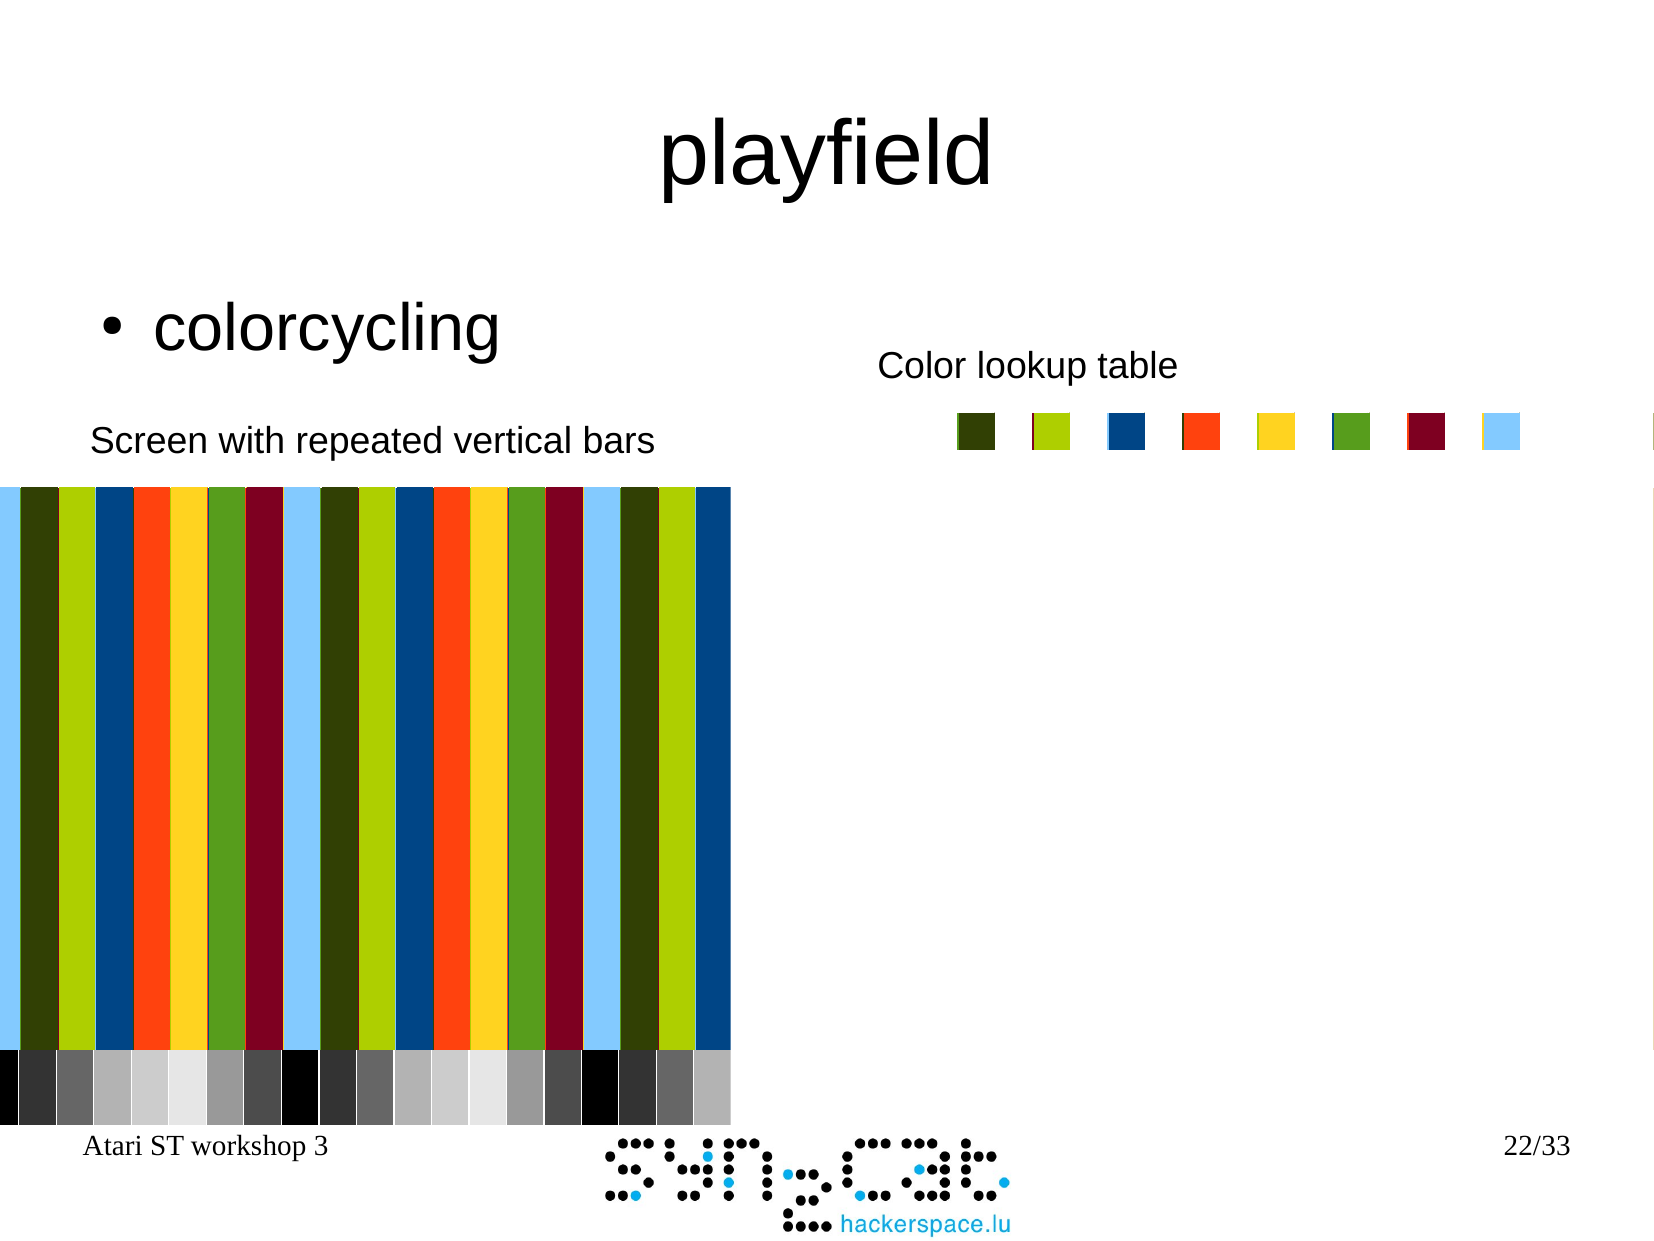

# playfield
colorcycling
Color lookup table
Screen with repeated vertical bars
22